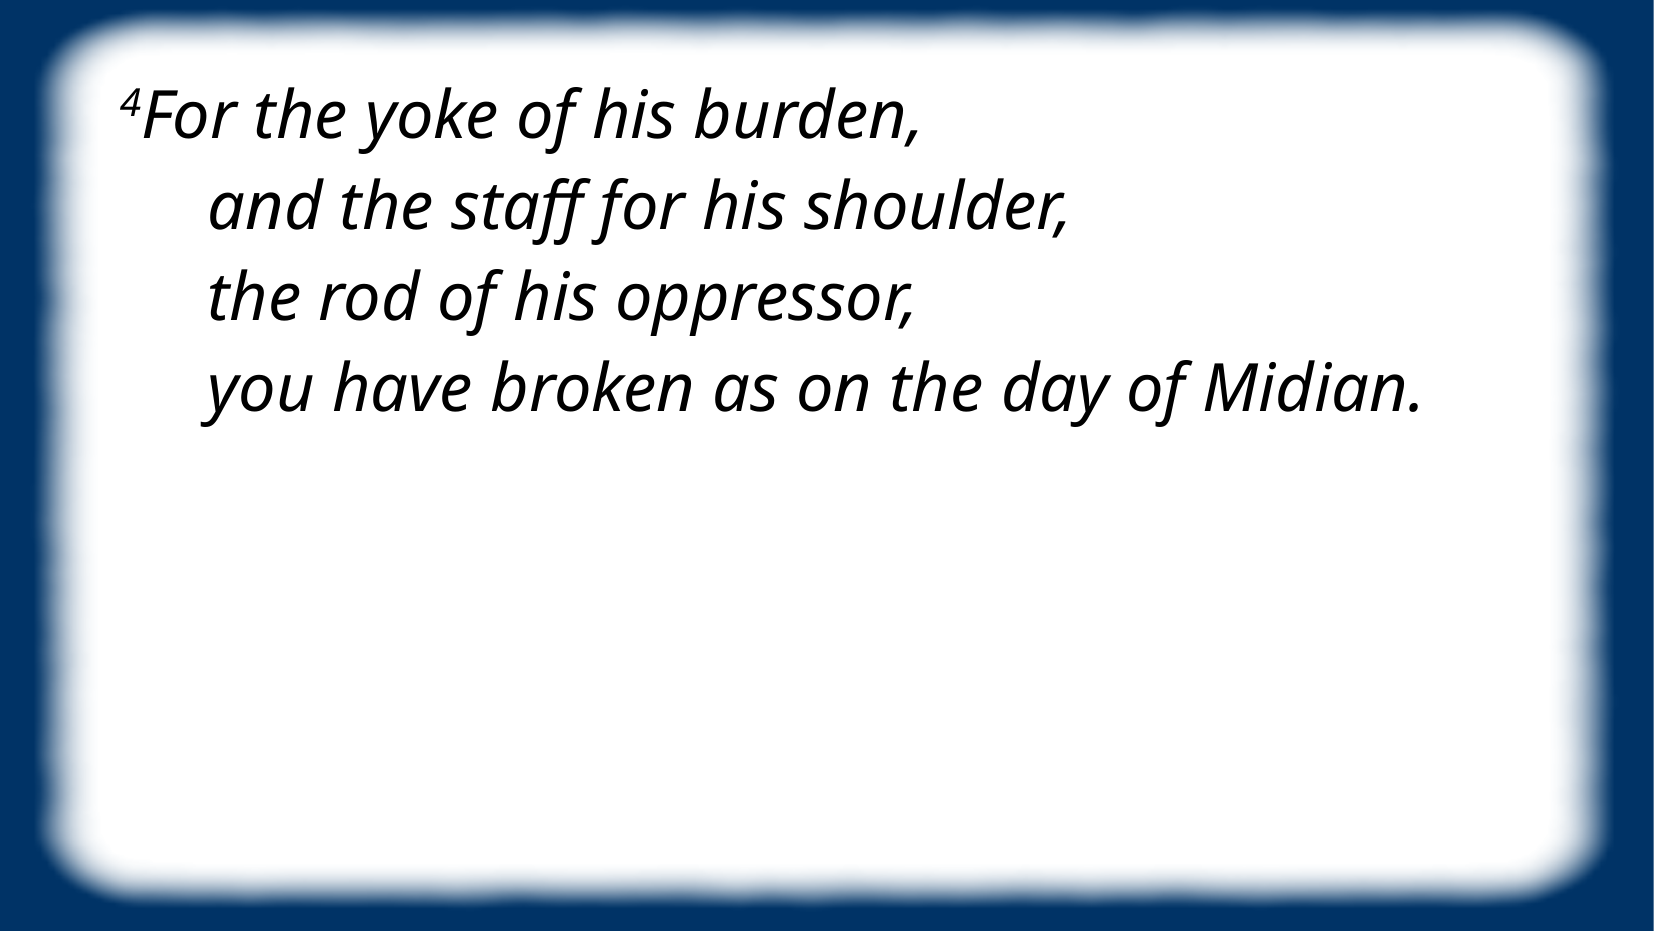

4For the yoke of his burden,
 and the staff for his shoulder,
 the rod of his oppressor,
 you have broken as on the day of Midian.